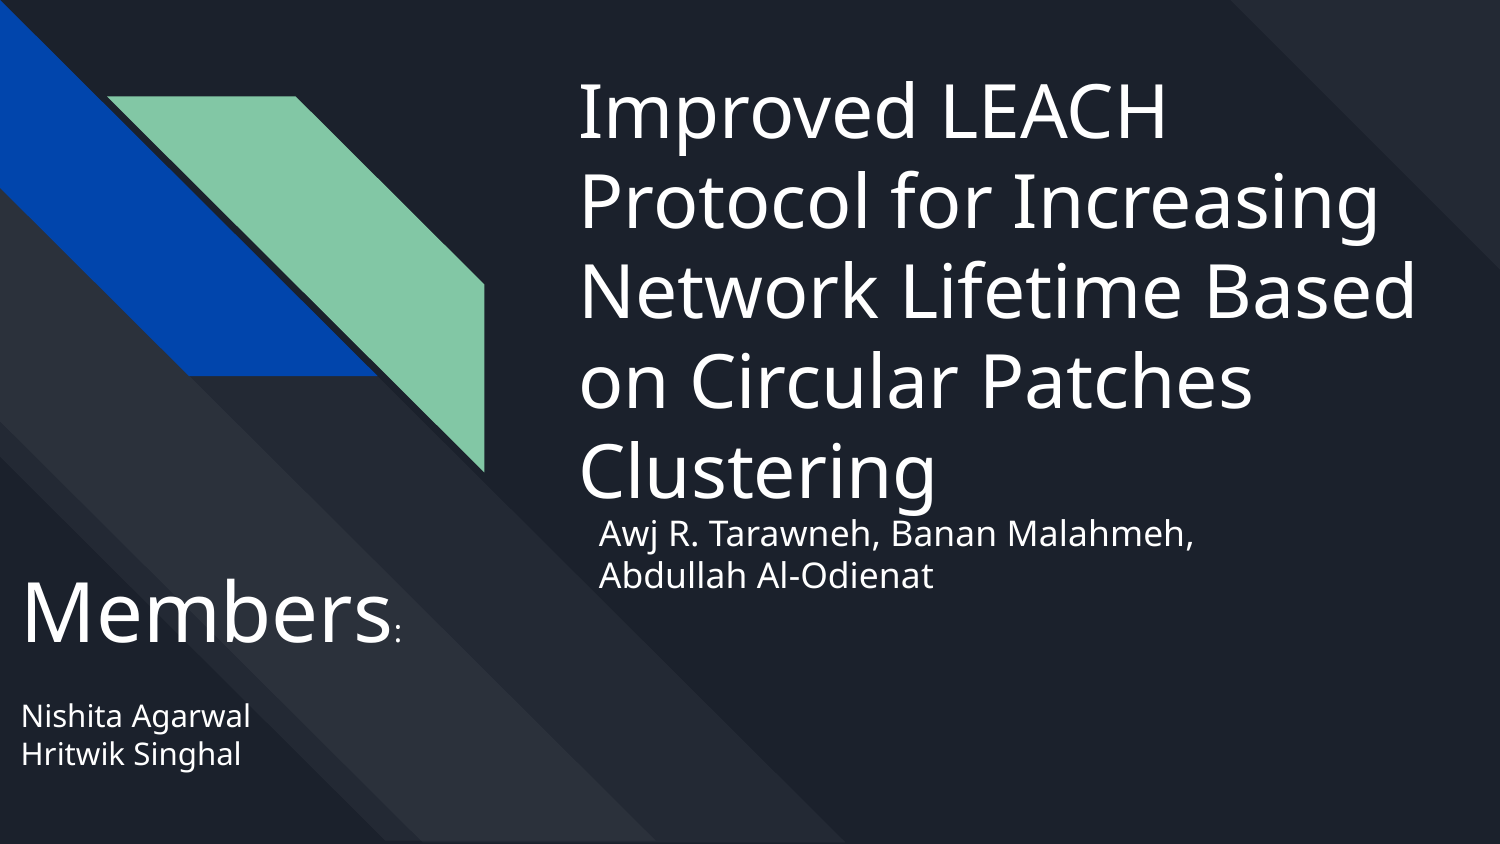

# Improved LEACH Protocol for Increasing Network Lifetime Based on Circular Patches Clustering
Awj R. Tarawneh, Banan Malahmeh, Abdullah Al-Odienat
Members:
Nishita Agarwal
Hritwik Singhal